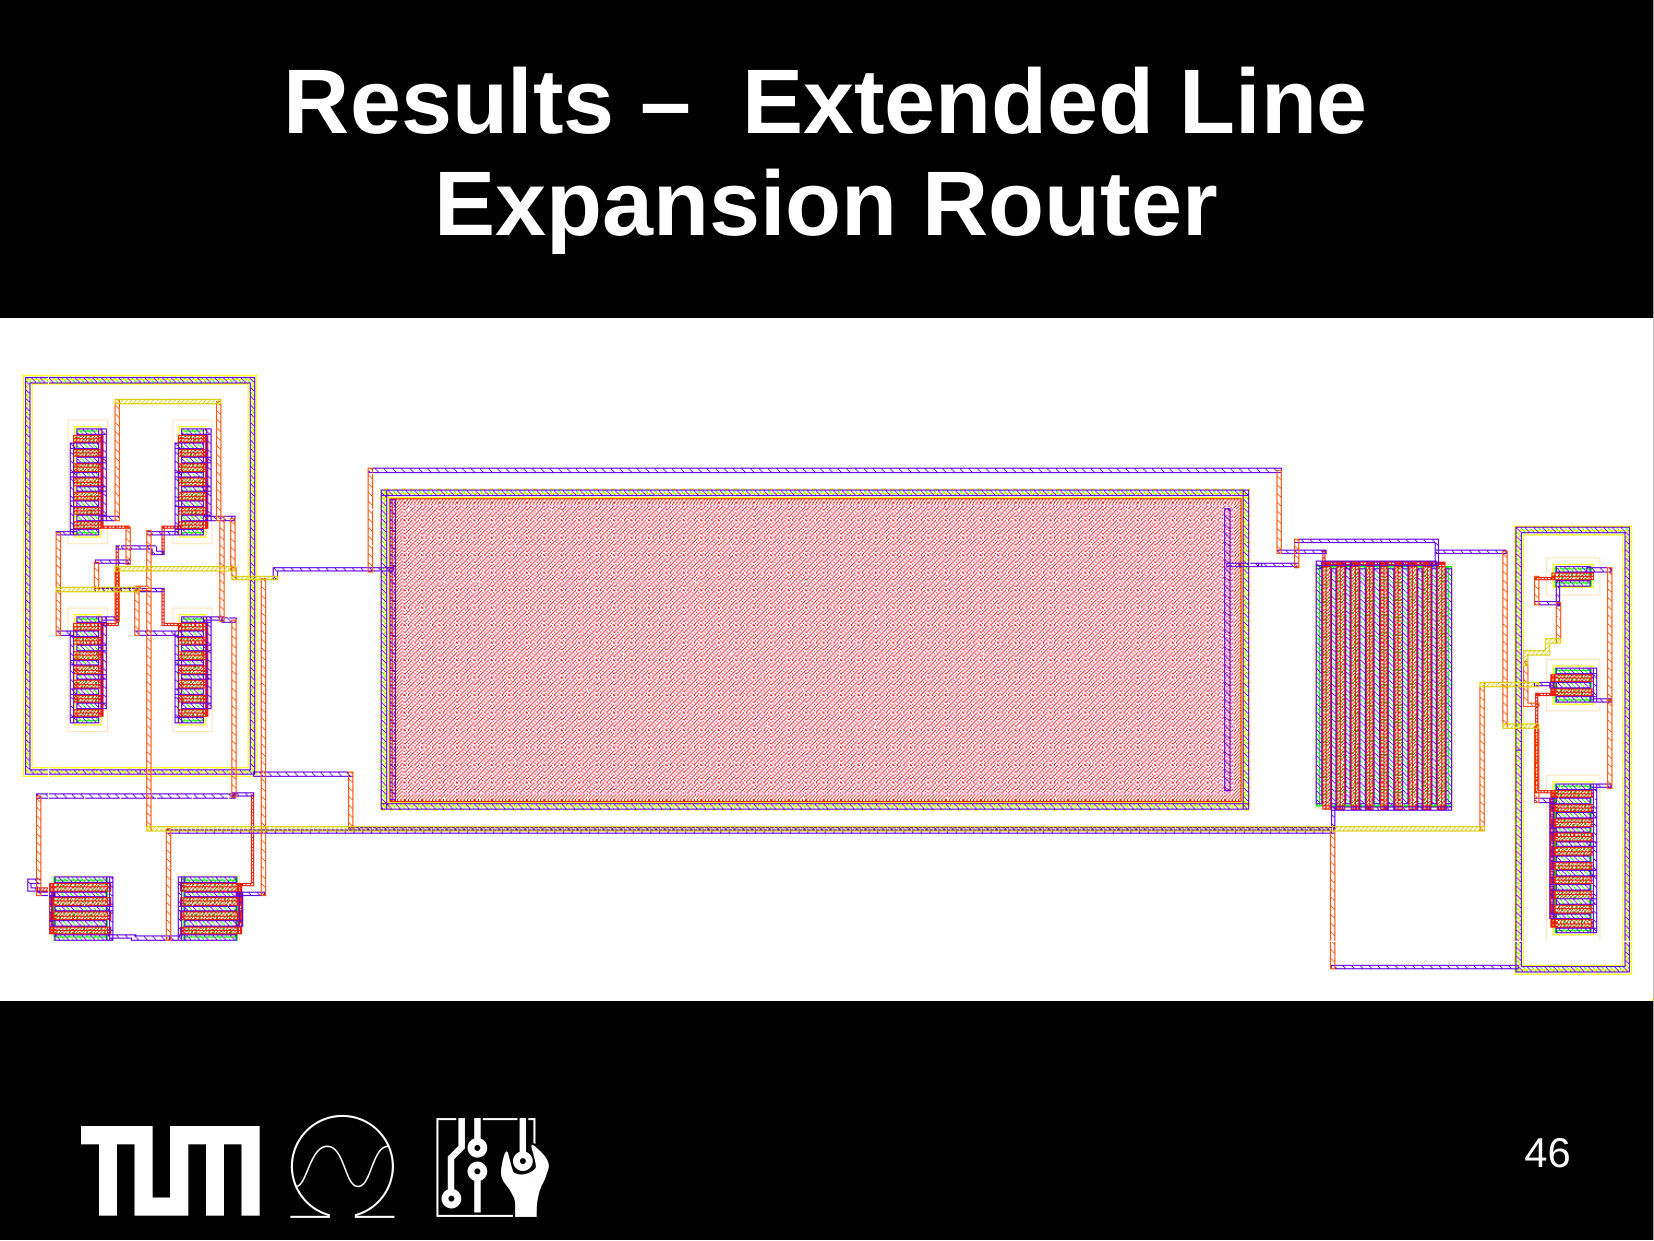

# Results – Extended Line Expansion Router
46